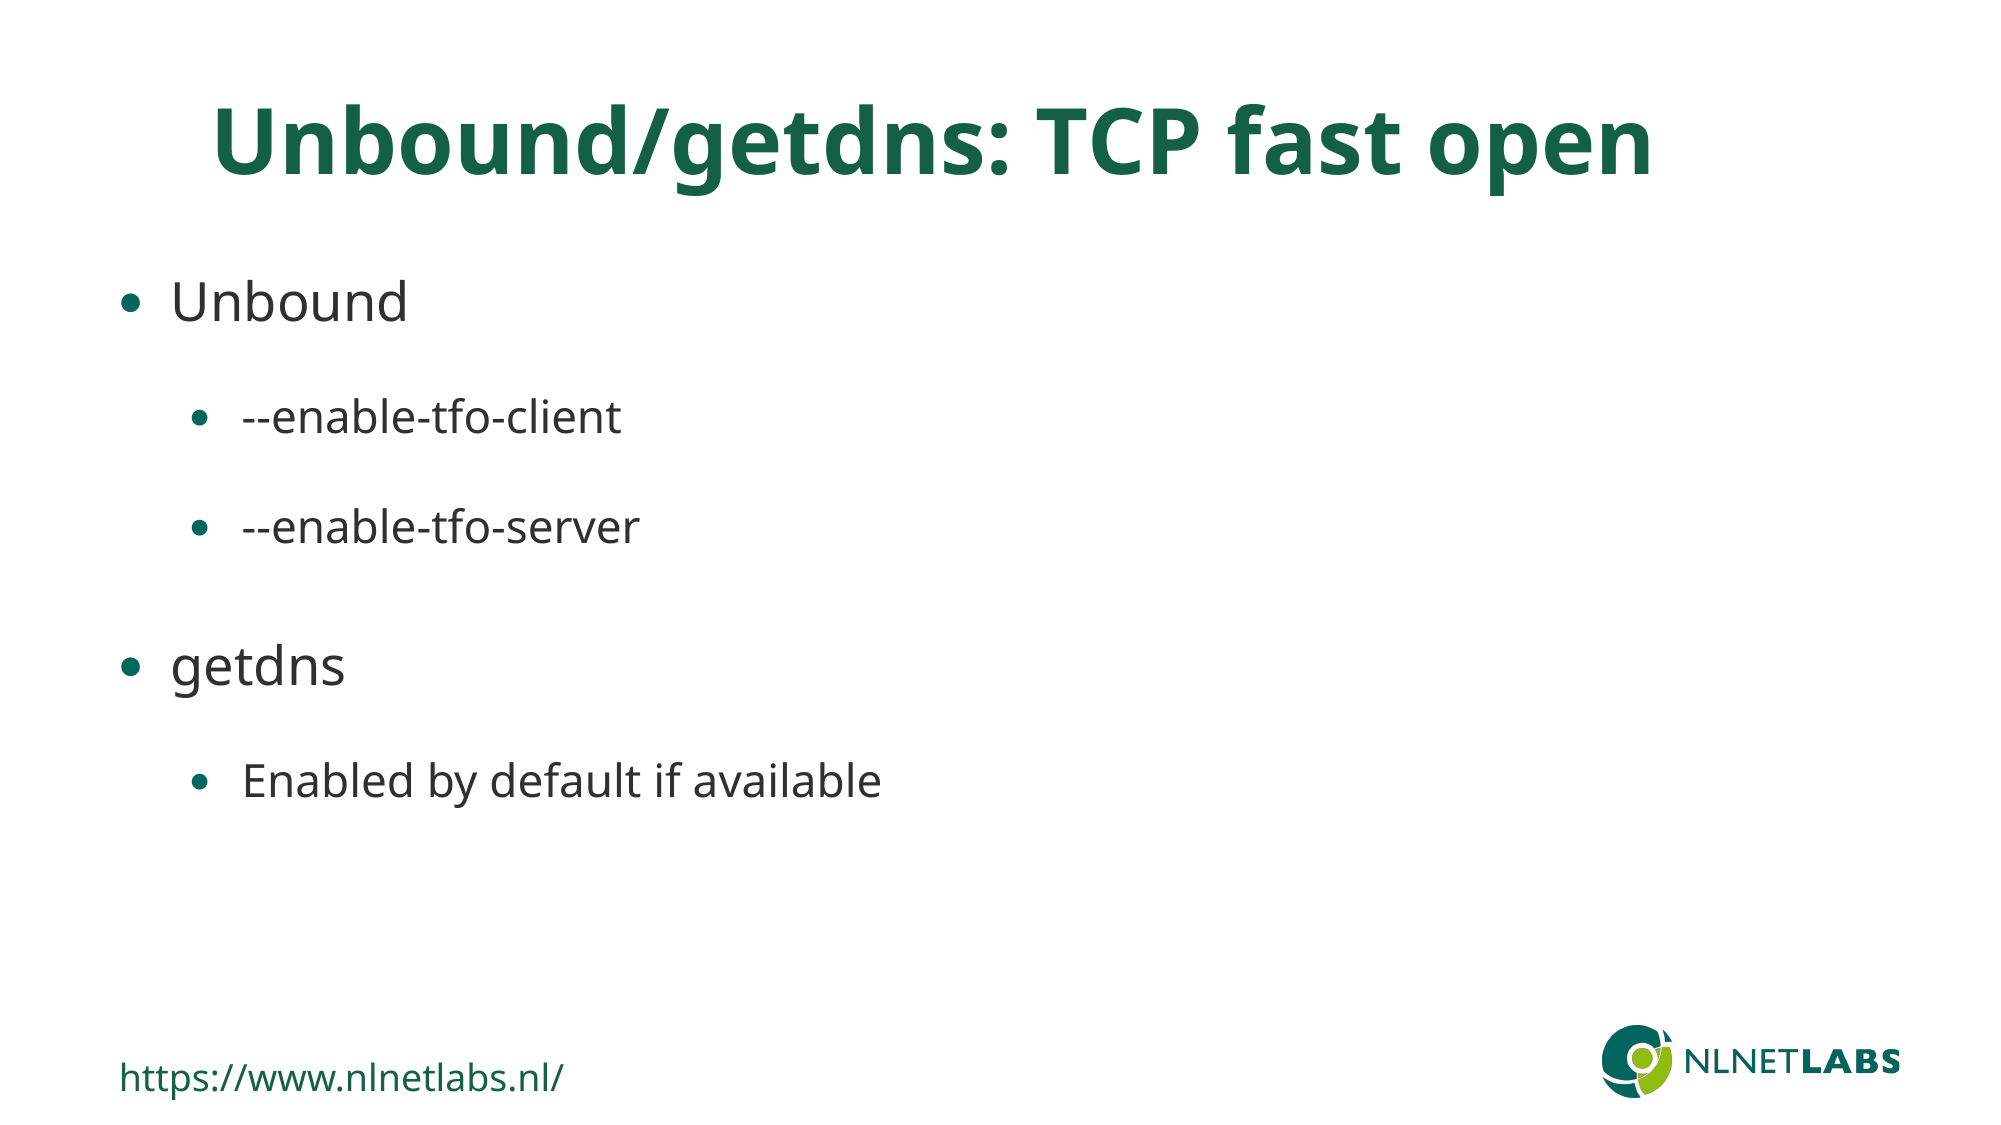

# Unbound/getdns: TCP fast open
Unbound
--enable-tfo-client
--enable-tfo-server
getdns
Enabled by default if available